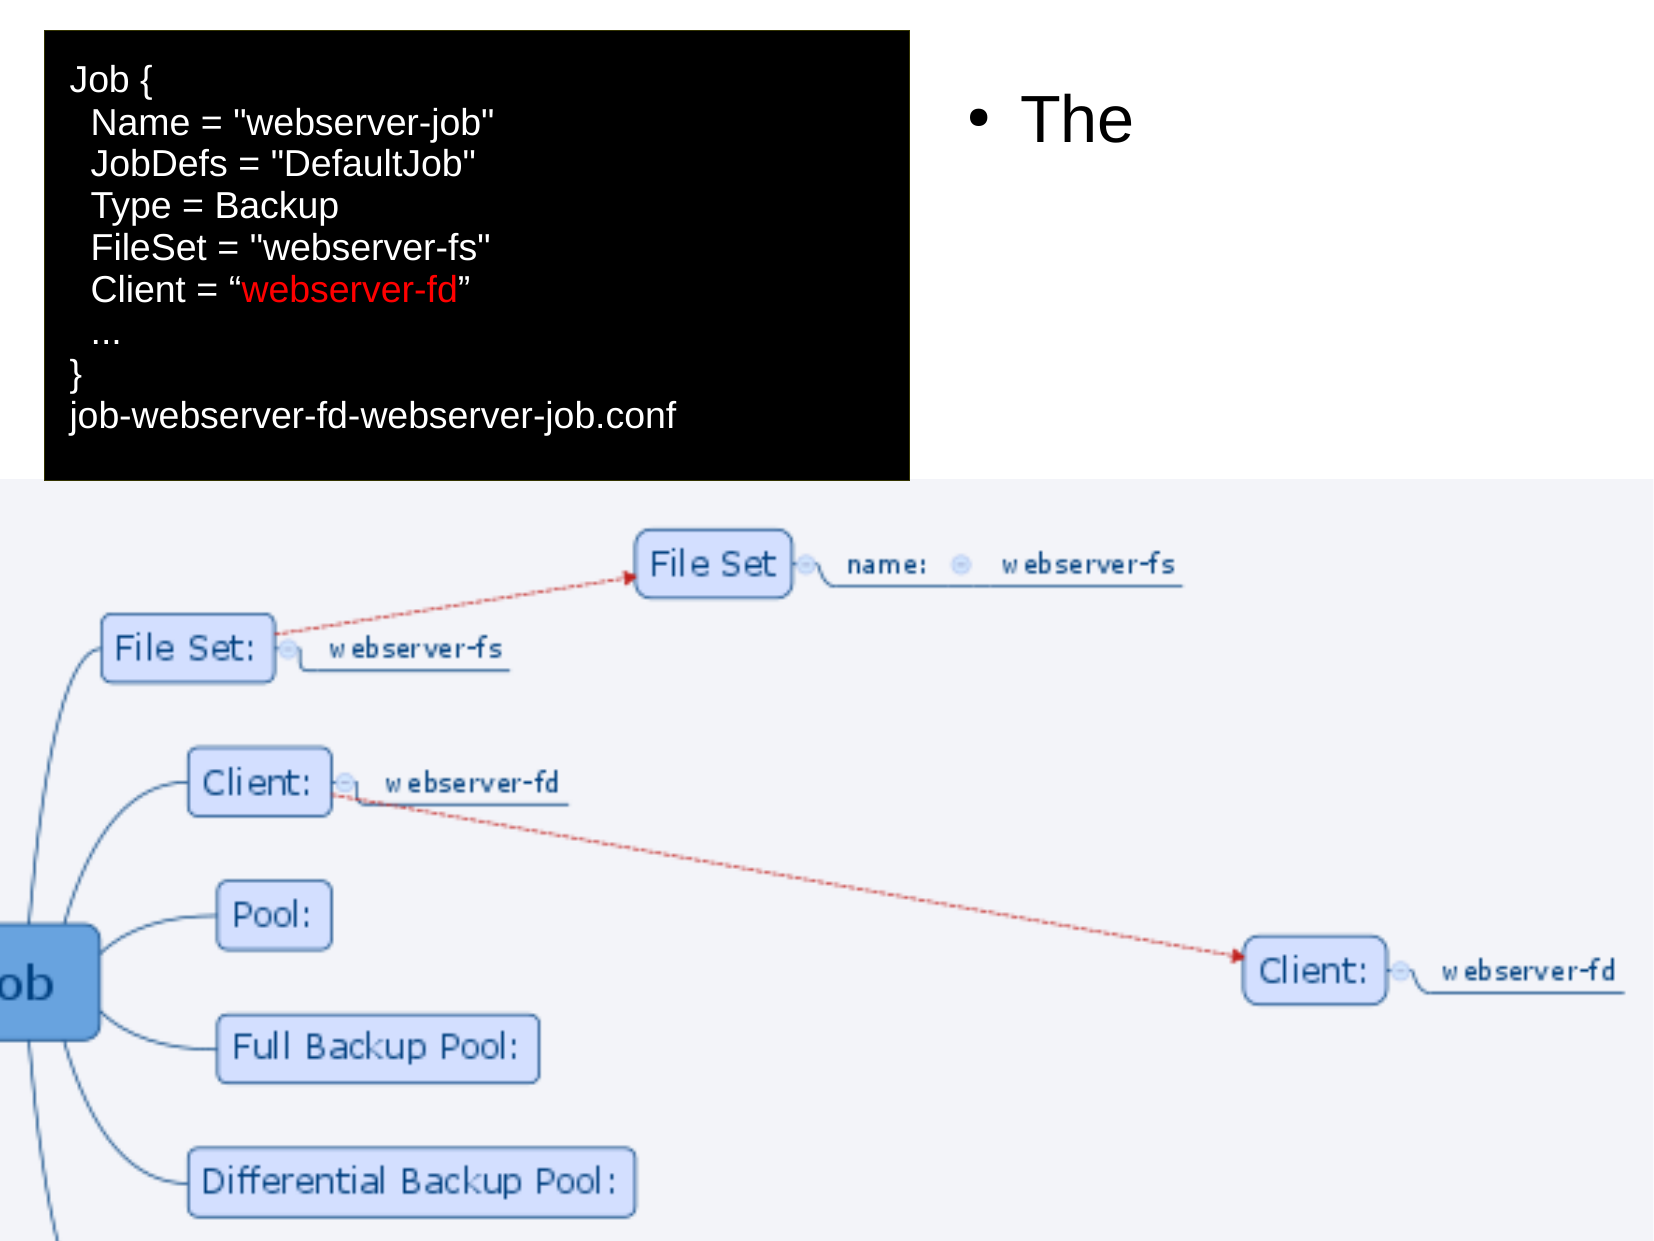

Job {
 Name = "webserver-job"
 JobDefs = "DefaultJob"
 Type = Backup
 FileSet = "webserver-fs"
 Client = “webserver-fd”
 ...
}
job-webserver-fd-webserver-job.conf
# The